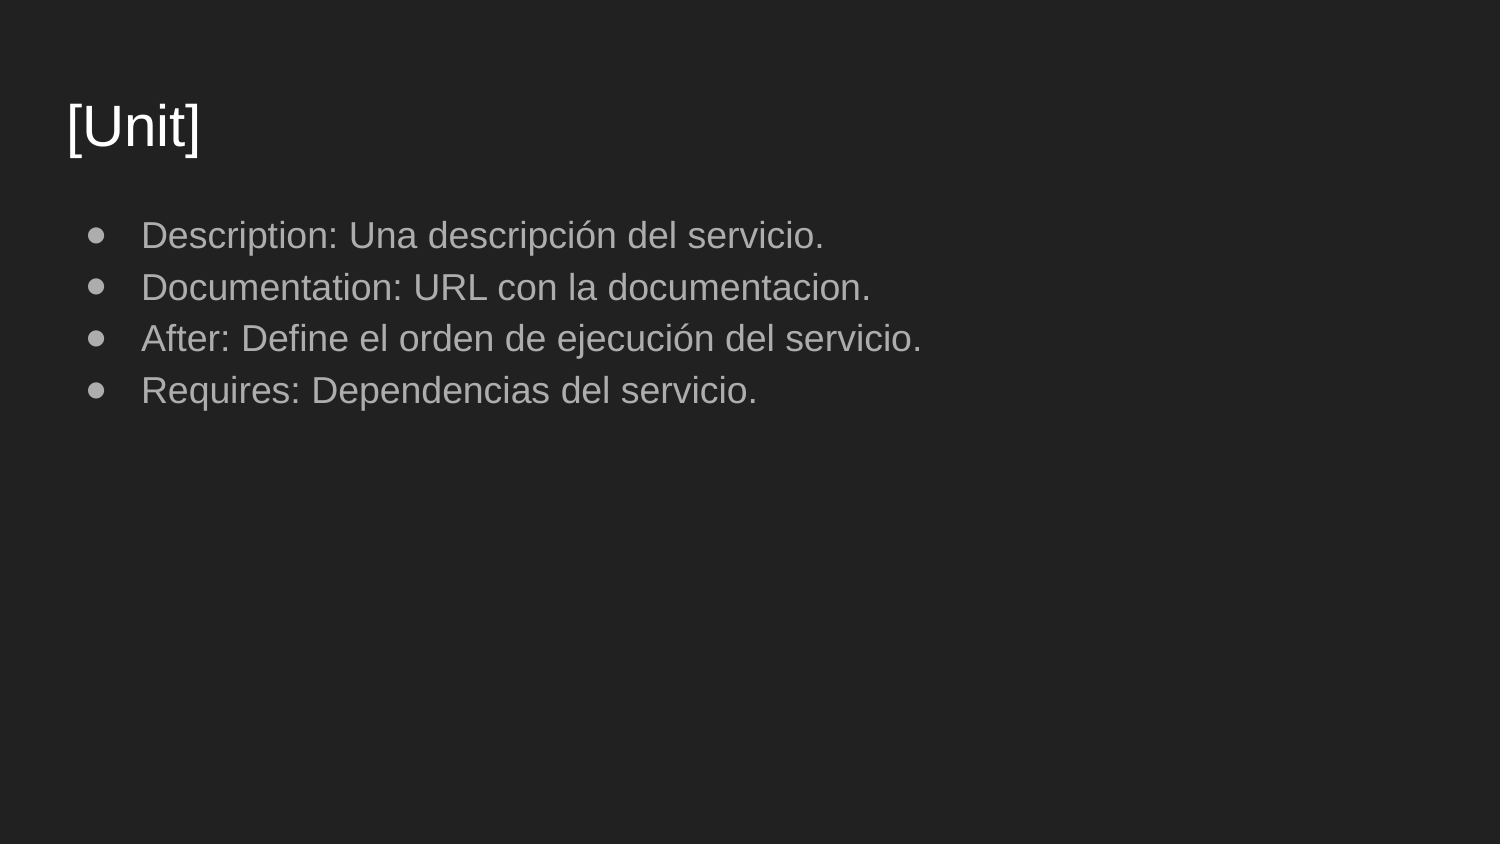

# [Unit]
Description: Una descripción del servicio.
Documentation: URL con la documentacion.
After: Define el orden de ejecución del servicio.
Requires: Dependencias del servicio.